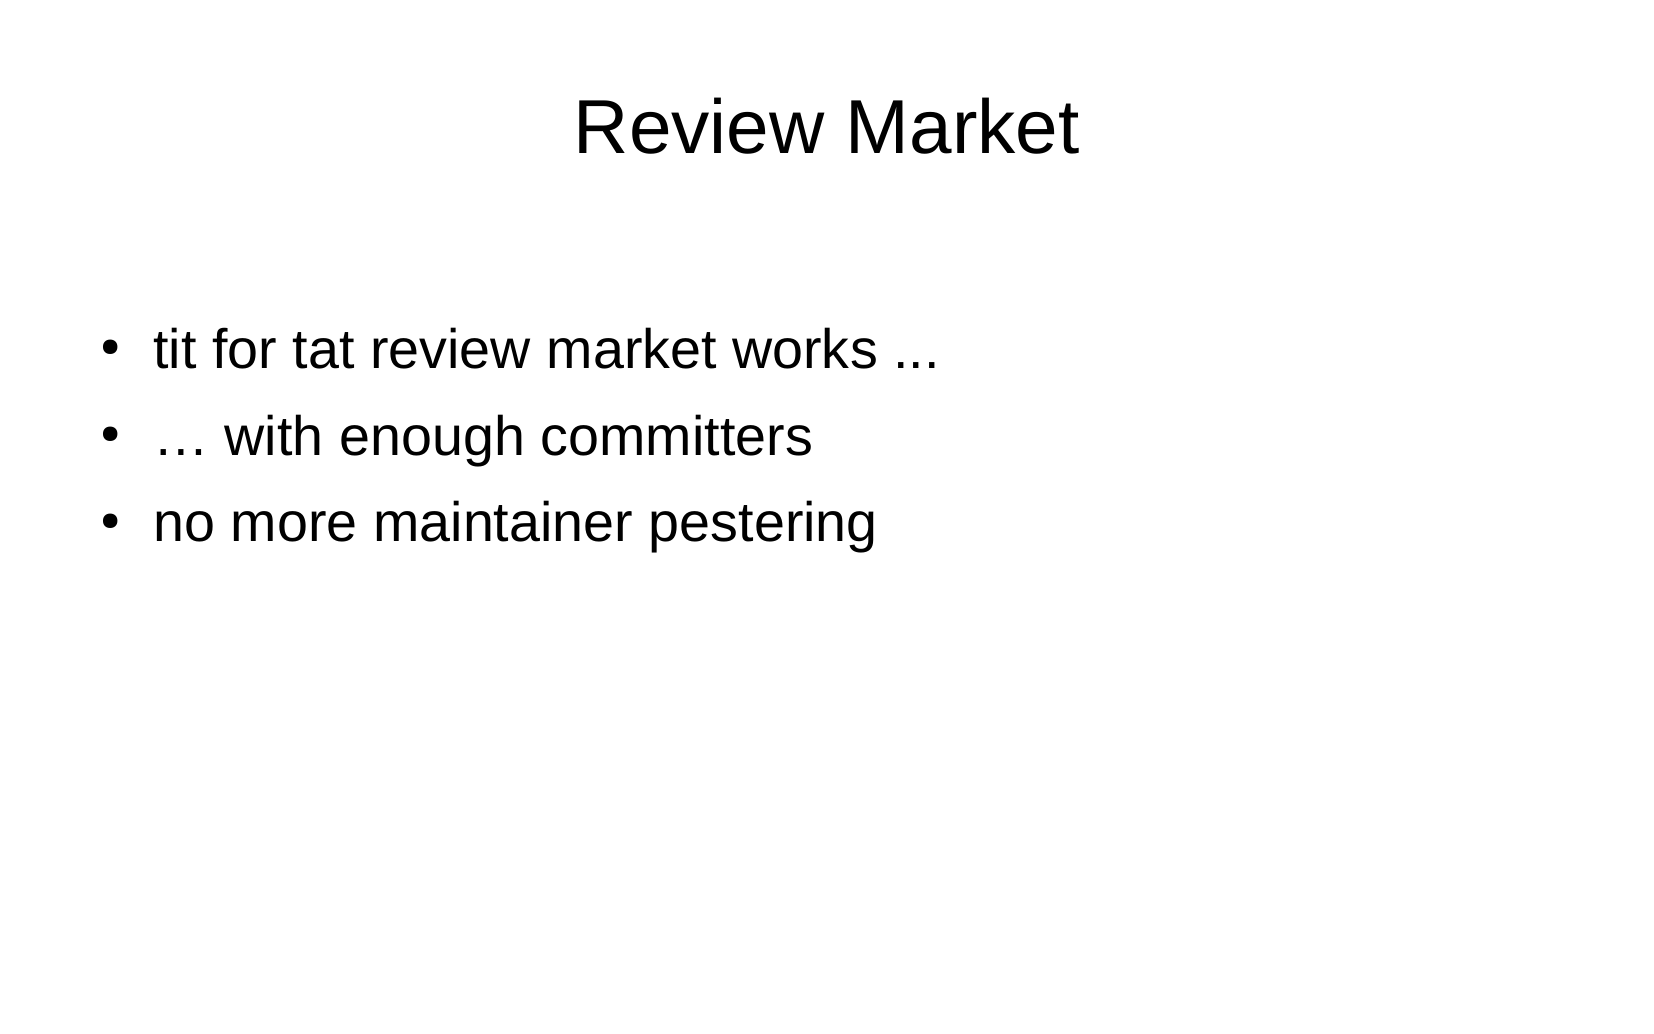

# Review Market
tit for tat review market works ...
… with enough committers
no more maintainer pestering